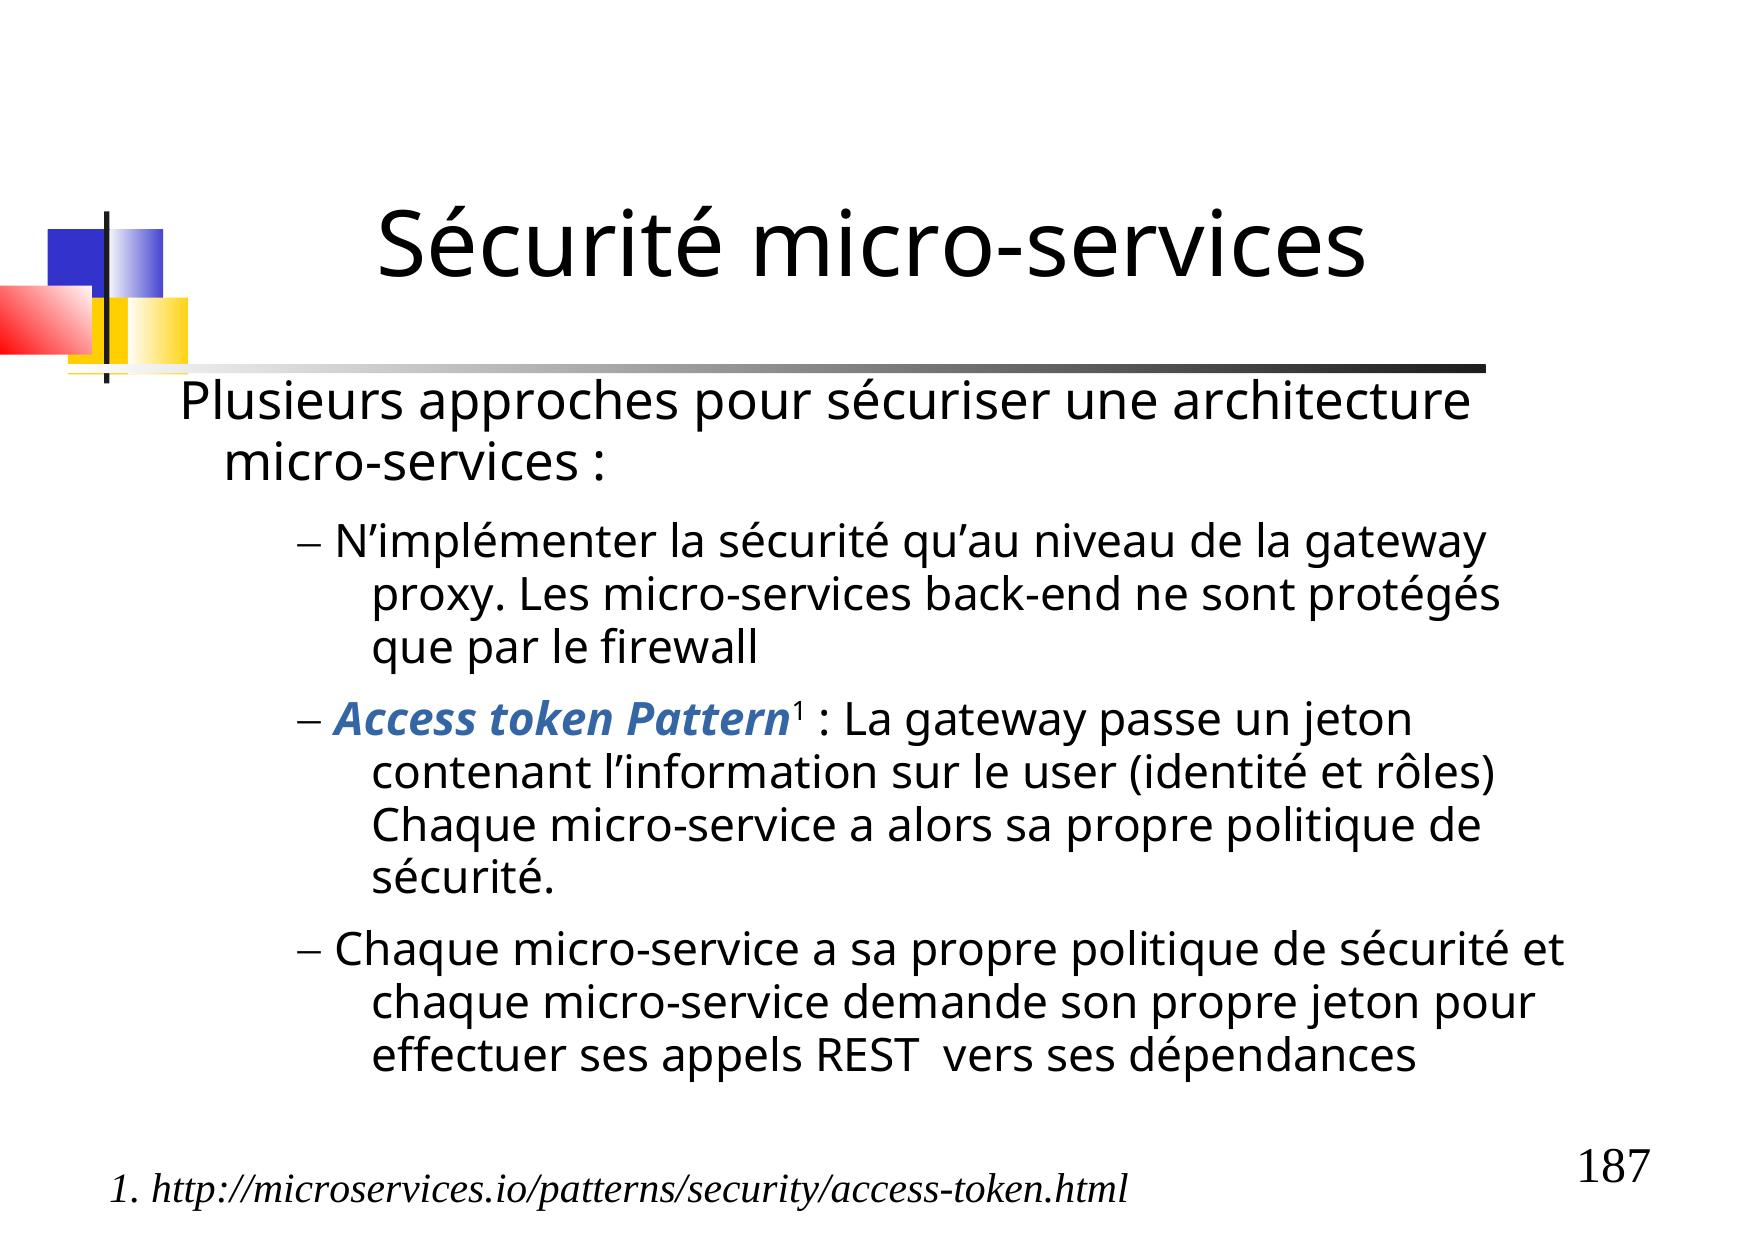

# Sécurité micro-services
Plusieurs approches pour sécuriser une architecture micro-services :
N’implémenter la sécurité qu’au niveau de la gateway proxy. Les micro-services back-end ne sont protégés que par le firewall
Access token Pattern1 : La gateway passe un jeton contenant l’information sur le user (identité et rôles)
Chaque micro-service a alors sa propre politique de sécurité.
Chaque micro-service a sa propre politique de sécurité et chaque micro-service demande son propre jeton pour effectuer ses appels REST vers ses dépendances
1. http://microservices.io/patterns/security/access-token.html